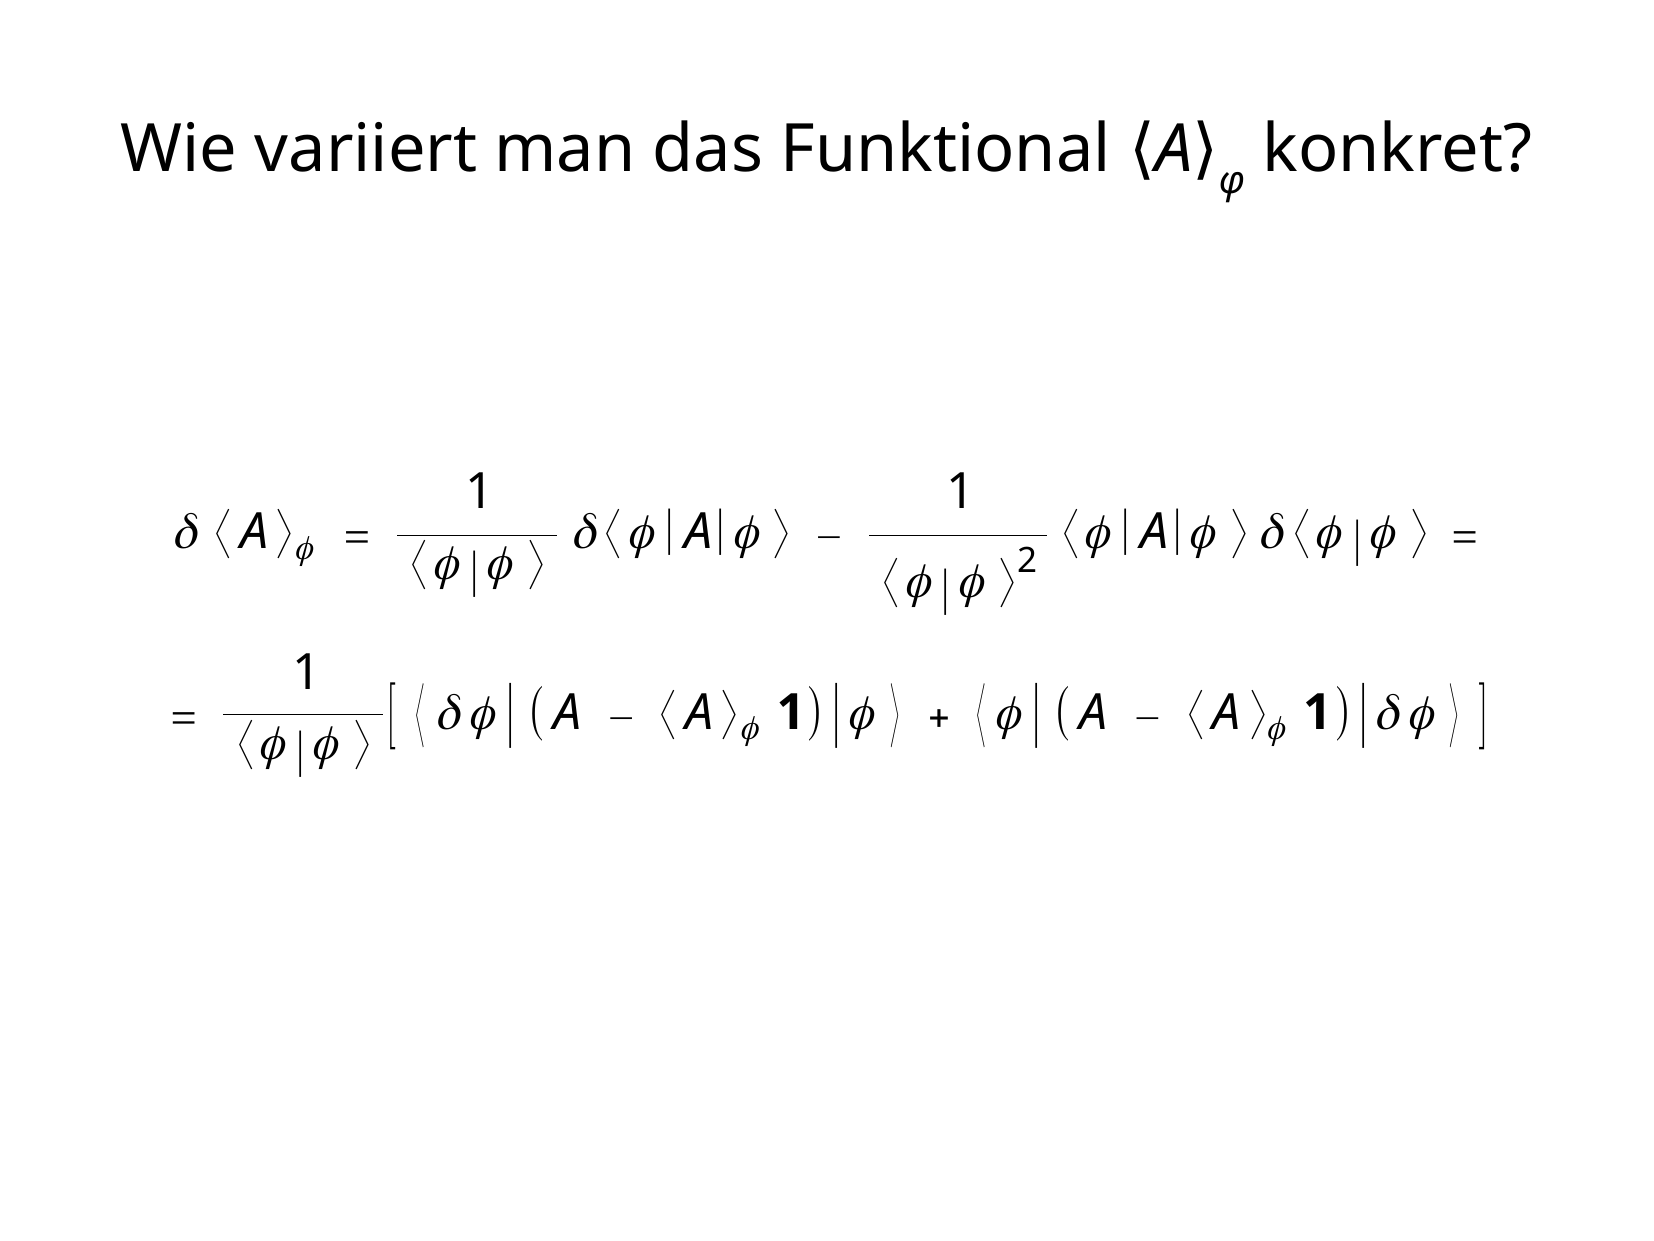

# Wie variiert man das Funktional ⟨A⟩φ konkret?